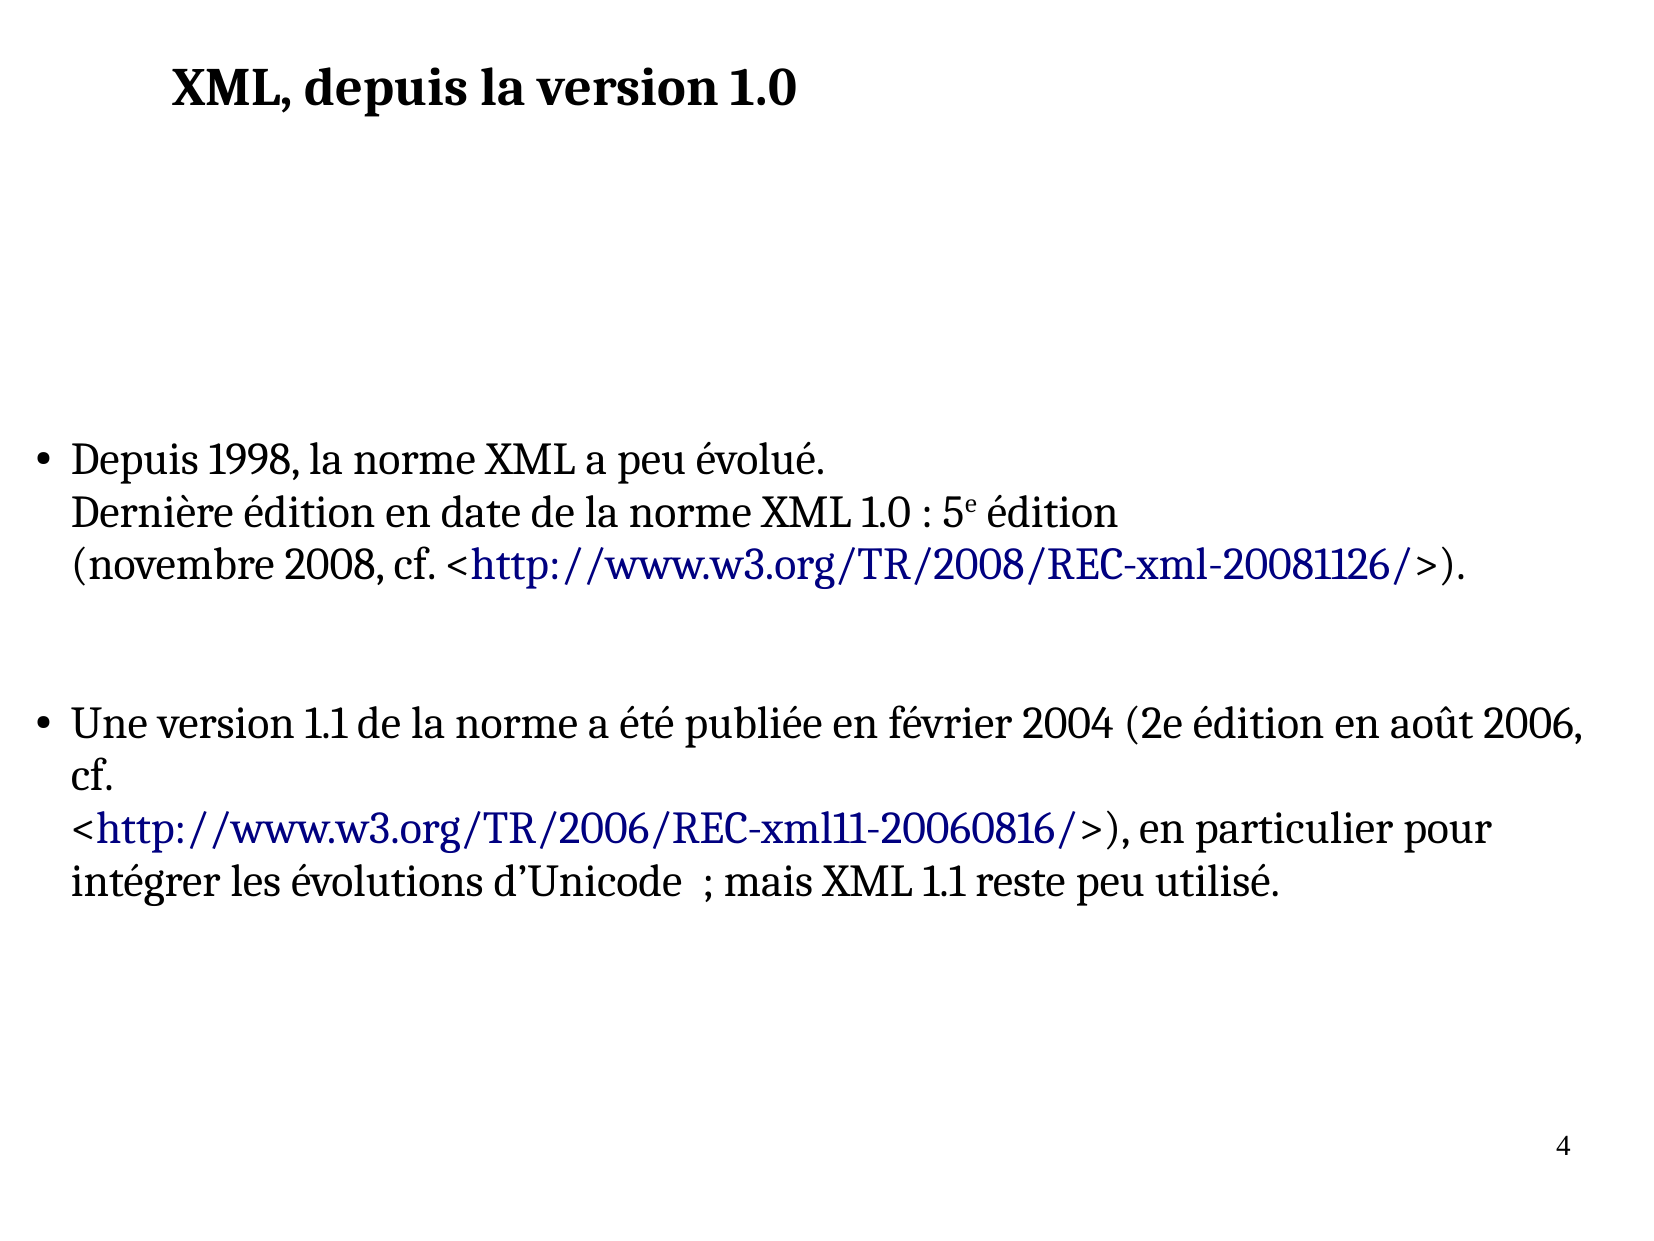

# XML, depuis la version 1.0
Depuis 1998, la norme XML a peu évolué.
Dernière édition en date de la norme XML 1.0 : 5e édition
(novembre 2008, cf. <http://www.w3.org/TR/2008/REC-xml-20081126/>).
Une version 1.1 de la norme a été publiée en février 2004 (2e édition en août 2006, cf.
<http://www.w3.org/TR/2006/REC-xml11-20060816/>), en particulier pour intégrer les évolutions d’Unicode ; mais XML 1.1 reste peu utilisé.
4